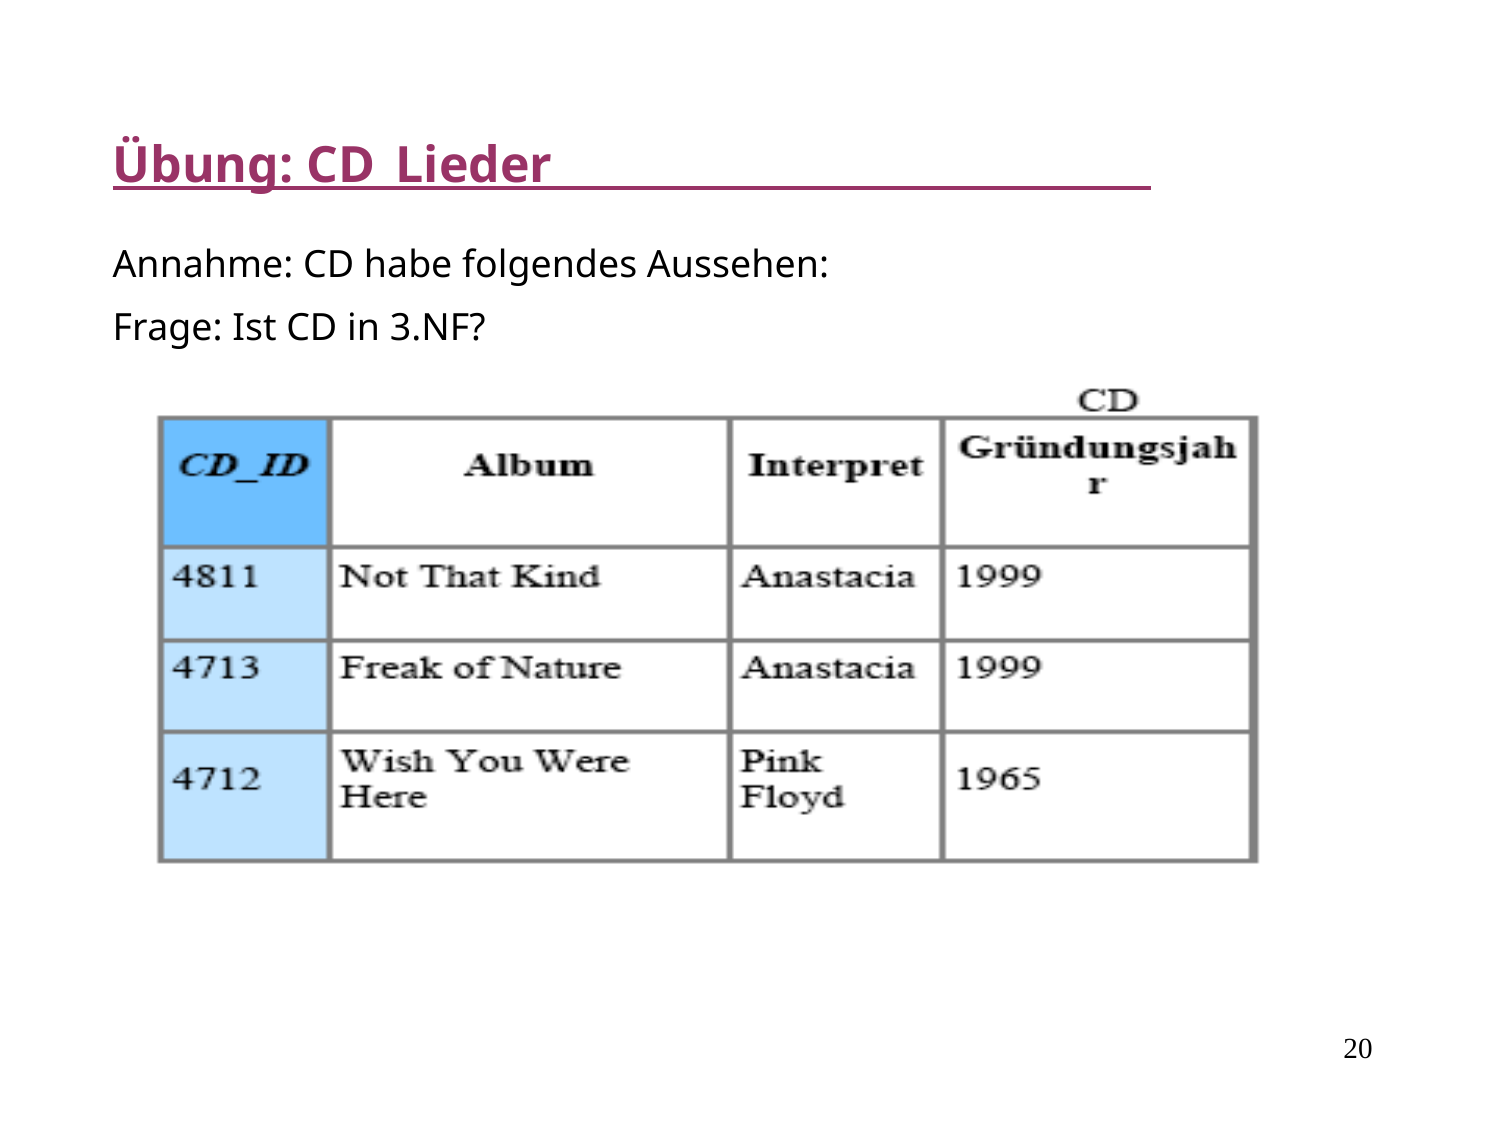

# Übung: CD_Lieder
Annahme: CD habe folgendes Aussehen:
Frage: Ist CD in 3.NF?
20